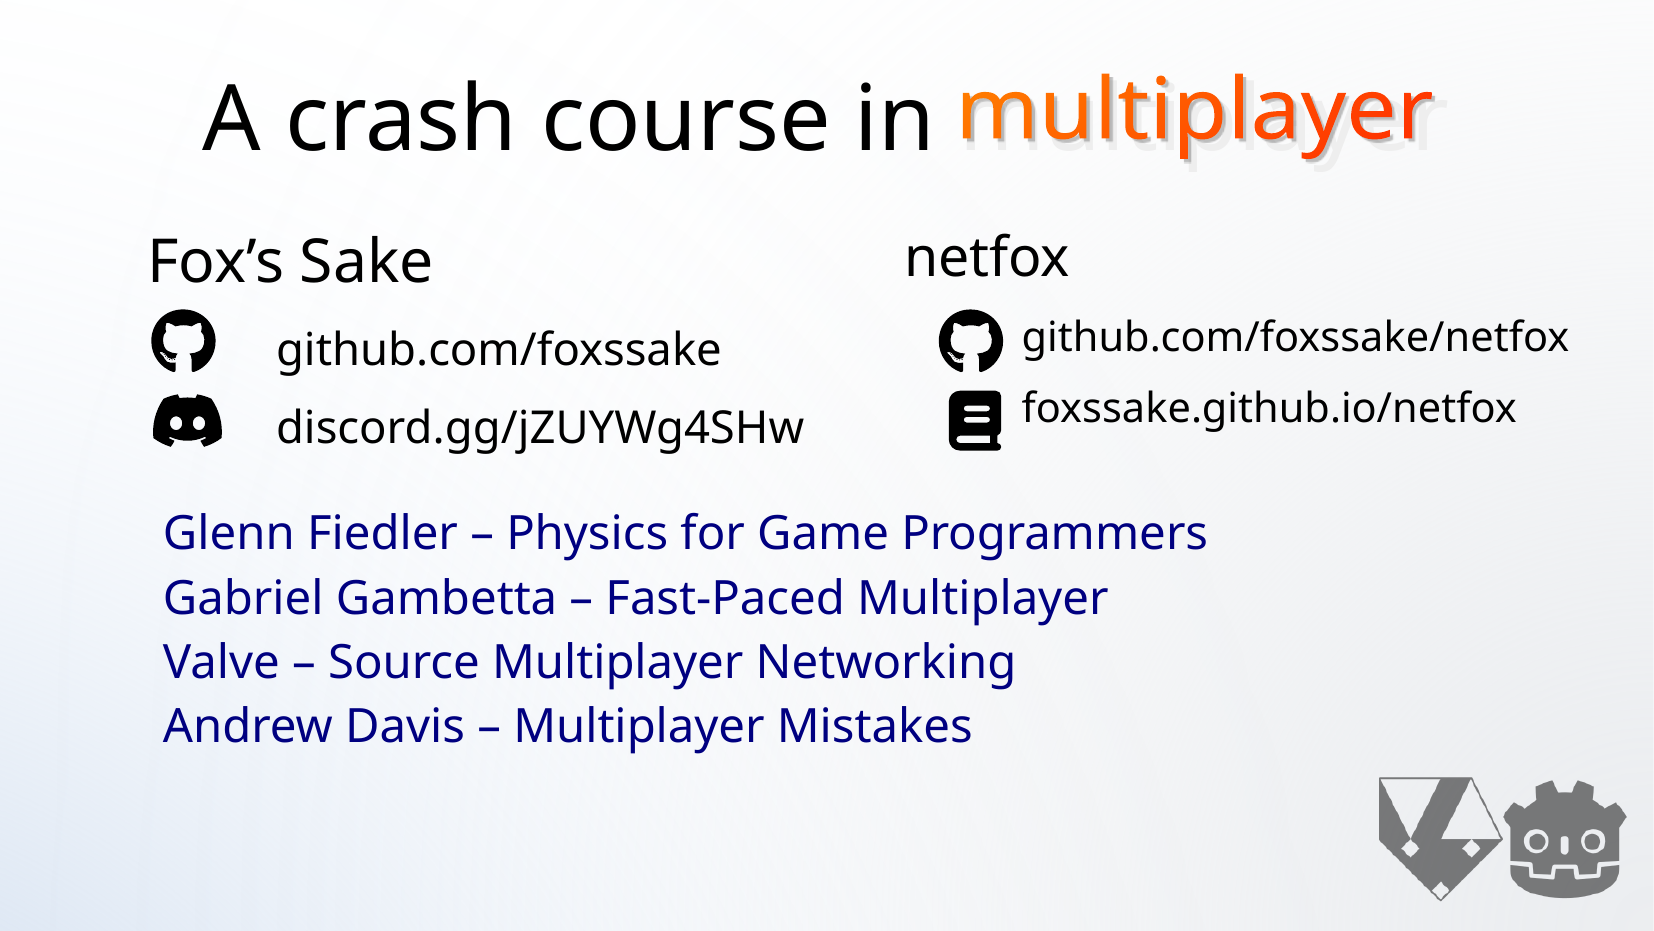

# A crash course in multiplayer
multiplayer
Fox’s Sake
github.com/foxssake
discord.gg/jZUYWg4SHw
netfox
github.com/foxssake/netfox
foxssake.github.io/netfox
Glenn Fiedler – Physics for Game Programmers
Gabriel Gambetta – Fast-Paced Multiplayer
Valve – Source Multiplayer Networking
Andrew Davis – Multiplayer Mistakes